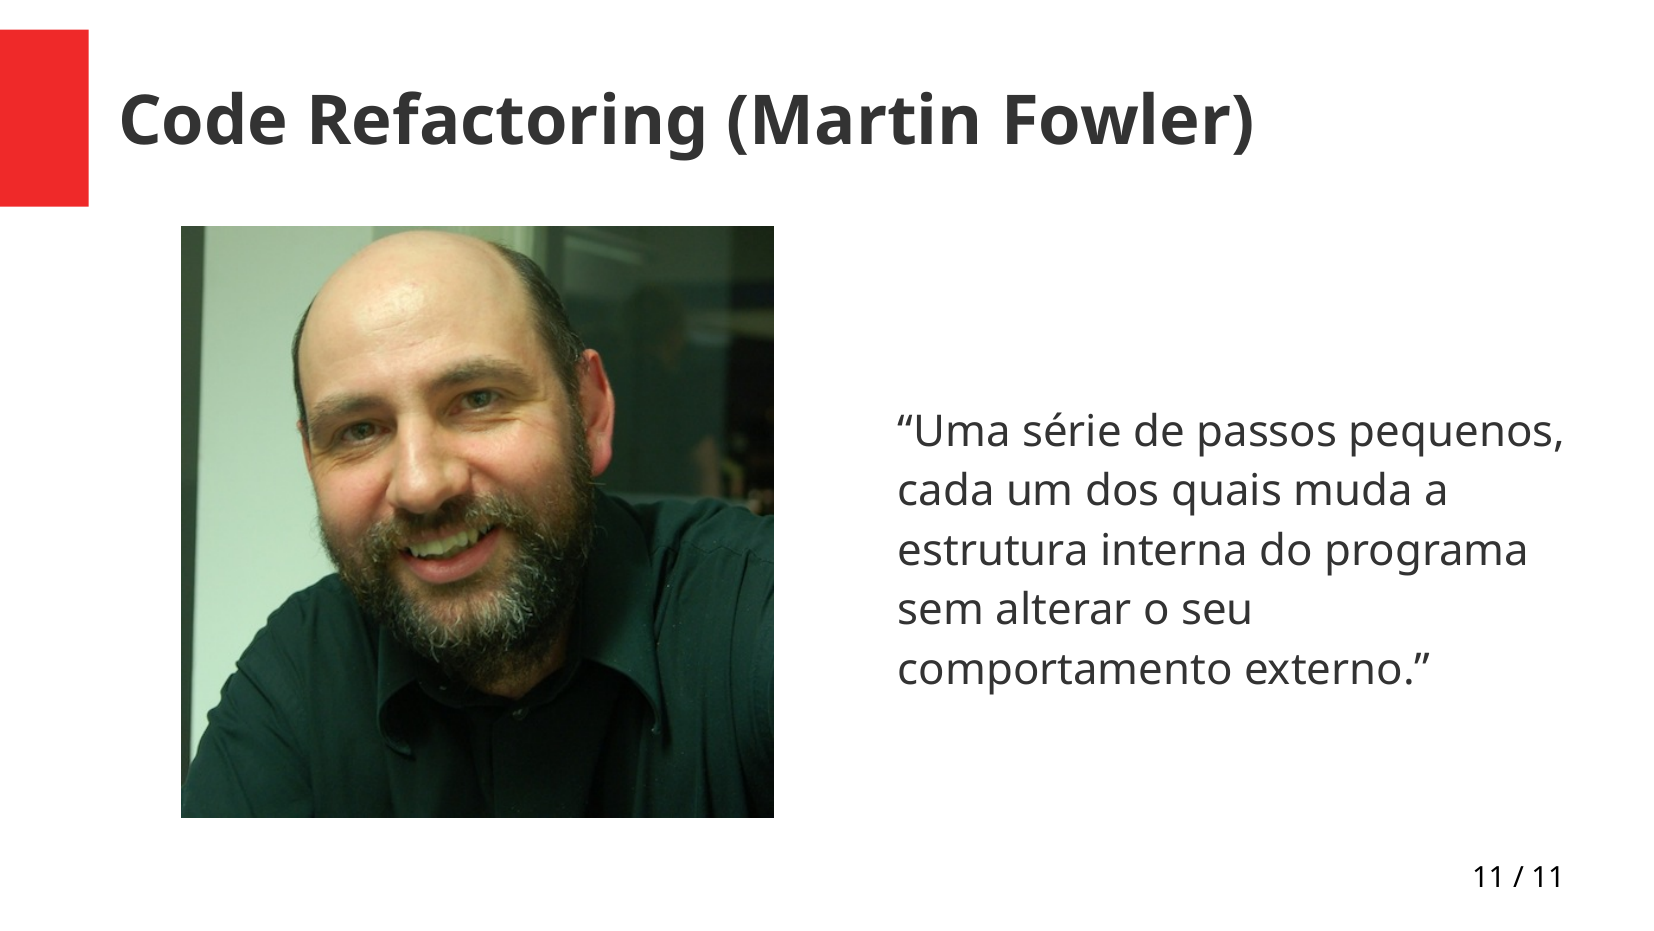

# Code Refactoring (Martin Fowler)
“Uma série de passos pequenos, cada um dos quais muda a estrutura interna do programa sem alterar o seu comportamento externo.”
11